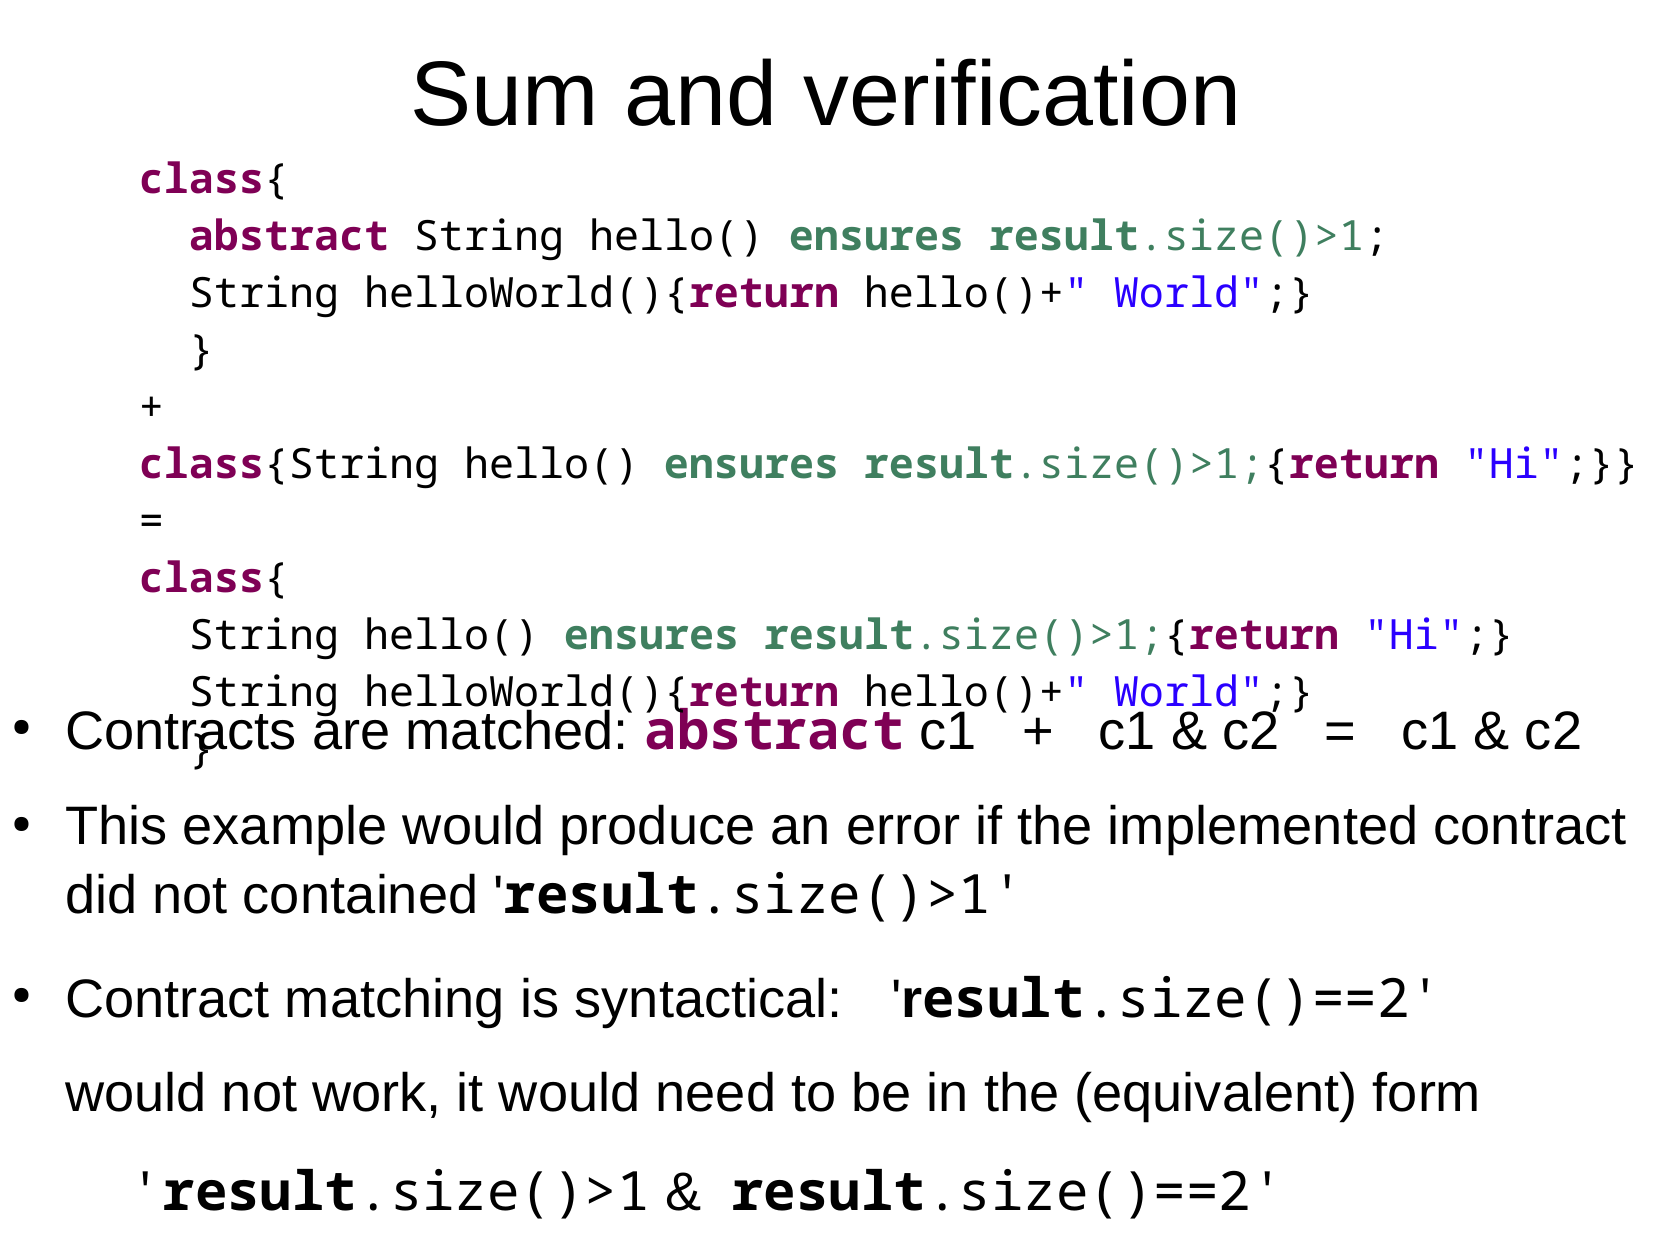

# Sum and verification
class{
 abstract String hello() ensures result.size()>1;
 String helloWorld(){return hello()+" World";}
 }
+
class{String hello() ensures result.size()>1;{return "Hi";}}
=
class{
 String hello() ensures result.size()>1;{return "Hi";}
 String helloWorld(){return hello()+" World";}
 }
Contracts are matched: abstract c1 + c1 & c2 = c1 & c2
This example would produce an error if the implemented contract
did not contained 'result.size()>1'
Contract matching is syntactical: 'result.size()==2'
would not work, it would need to be in the (equivalent) form
 'result.size()>1 & result.size()==2'